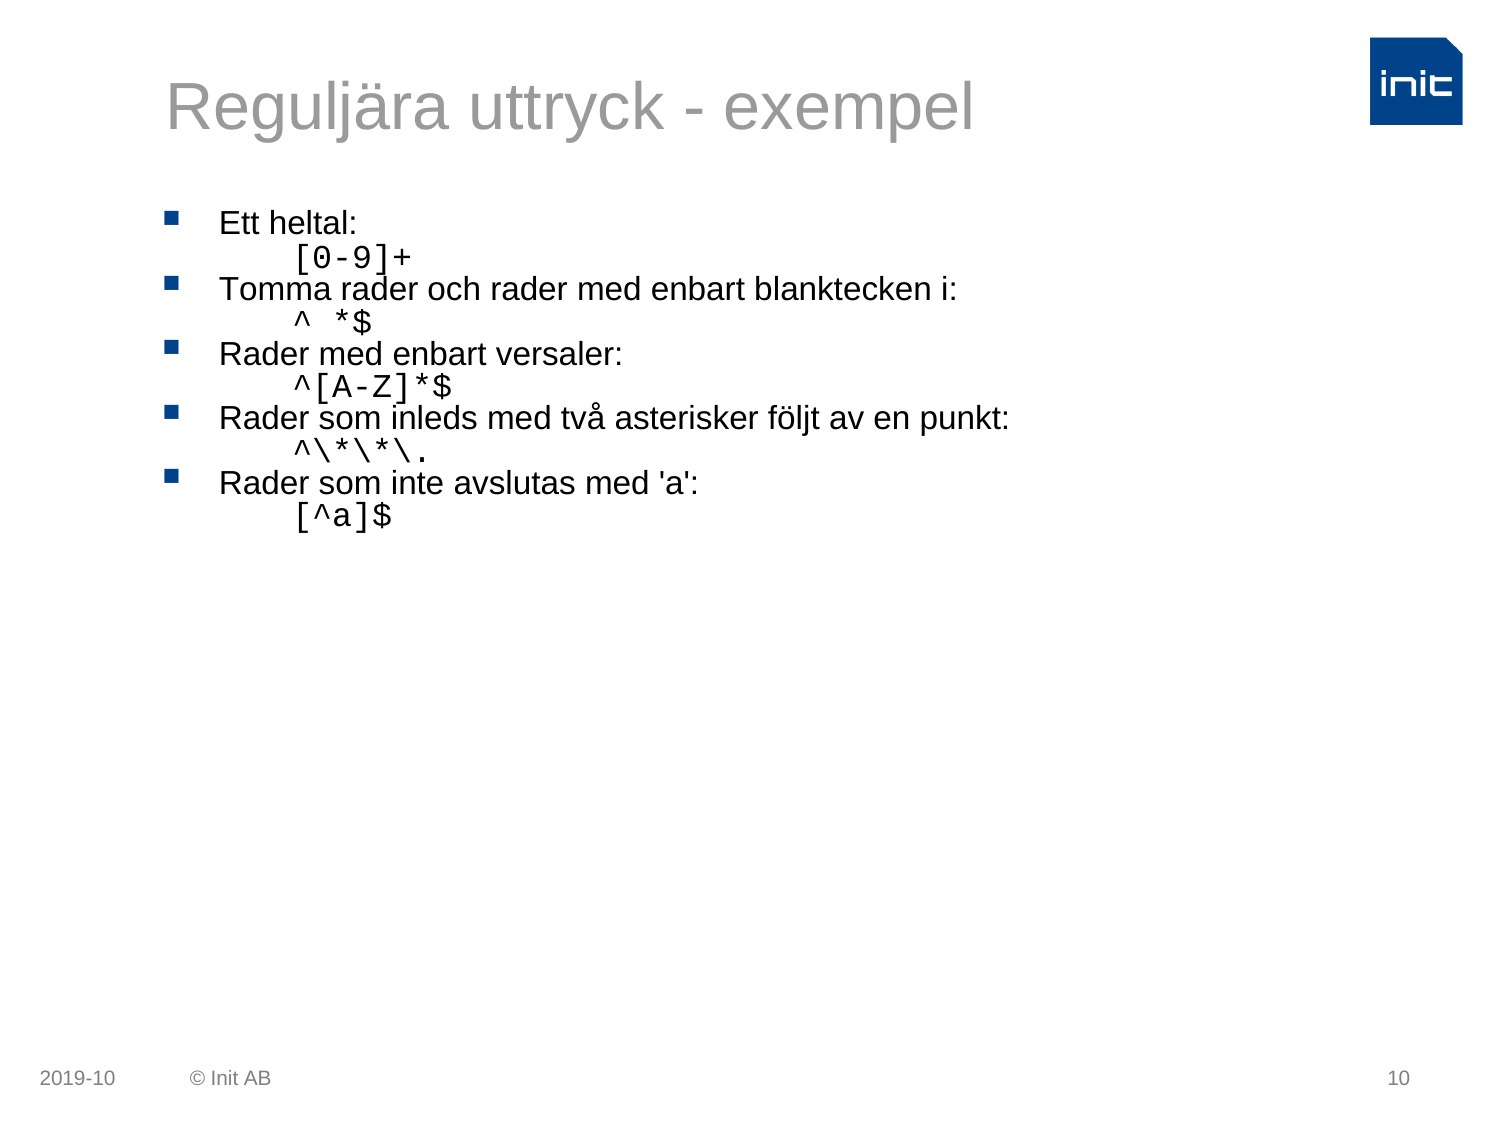

Reguljära uttryck - exempel
Ett heltal:
		[0-9]+
Tomma rader och rader med enbart blanktecken i:
		^ *$
Rader med enbart versaler:
		^[A-Z]*$
Rader som inleds med två asterisker följt av en punkt:
		^\*\*\.
Rader som inte avslutas med 'a':
		[^a]$
2019-10
© Init AB